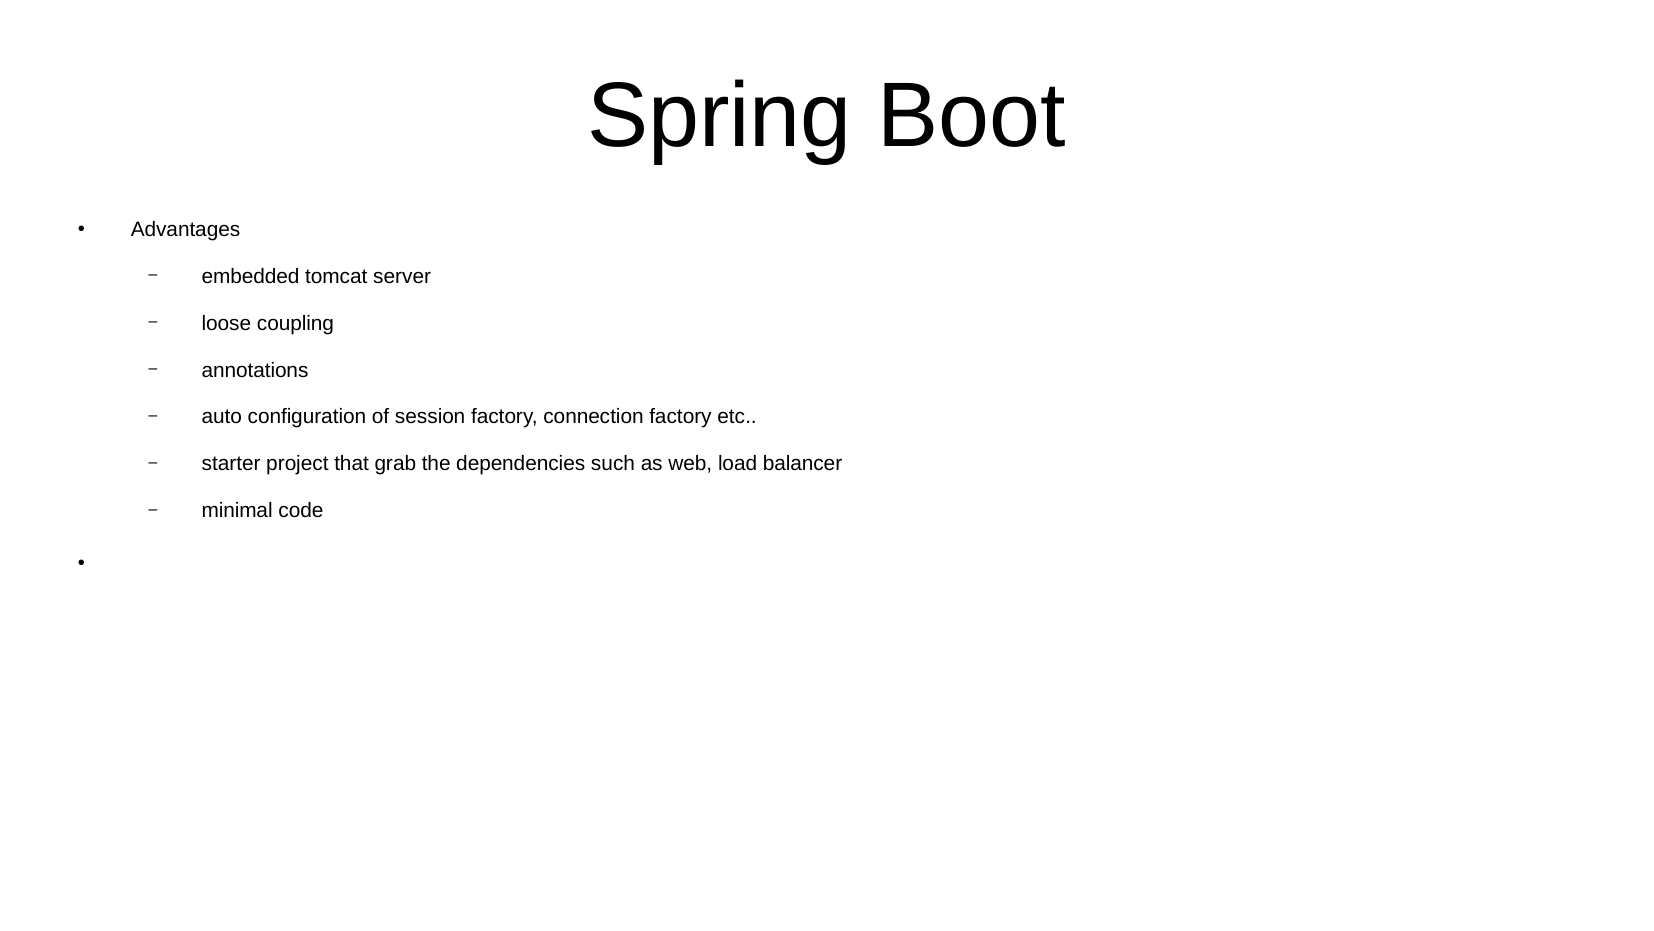

# Spring Boot
Advantages
embedded tomcat server
loose coupling
annotations
auto configuration of session factory, connection factory etc..
starter project that grab the dependencies such as web, load balancer
minimal code